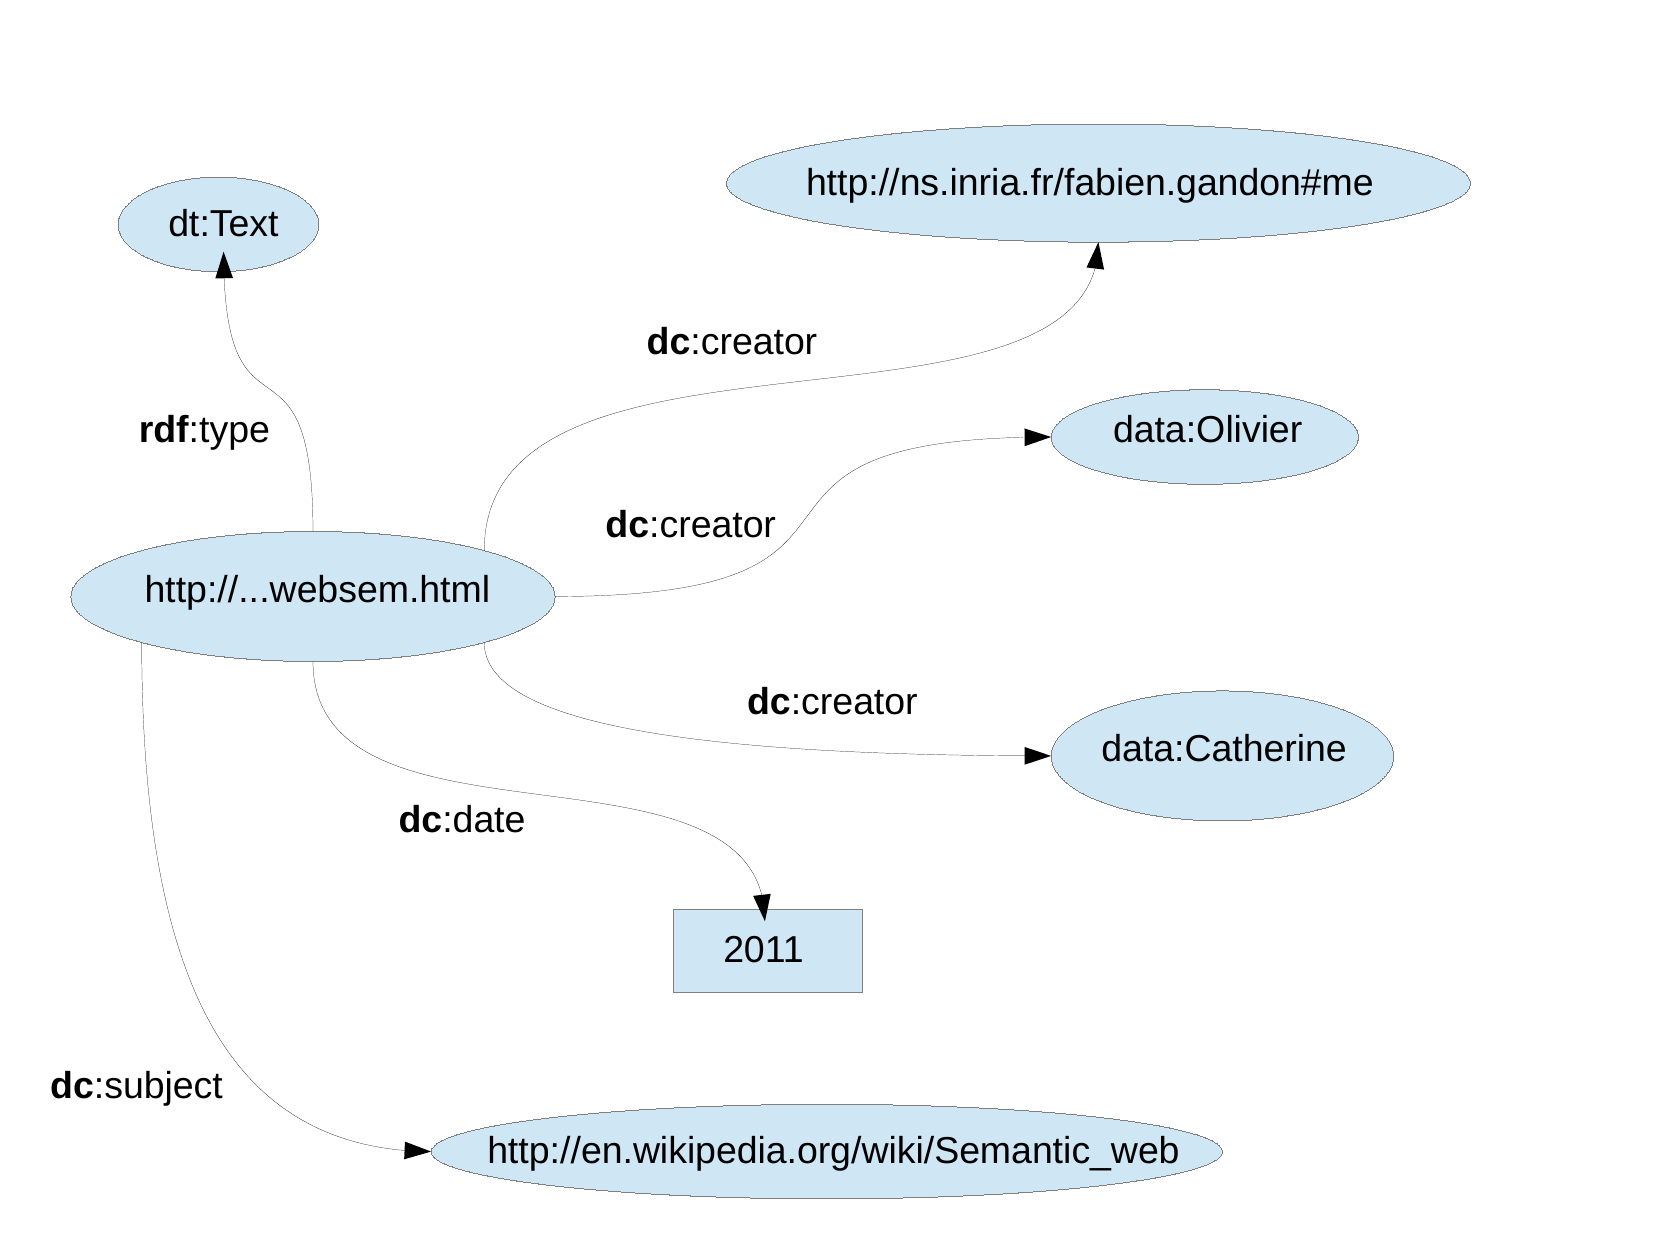

http://ns.inria.fr/fabien.gandon#me
dt:Text
dc:creator
rdf:type
data:Olivier
dc:creator
http://...websem.html
dc:creator
data:Catherine
dc:date
2011
dc:subject
http://en.wikipedia.org/wiki/Semantic_web